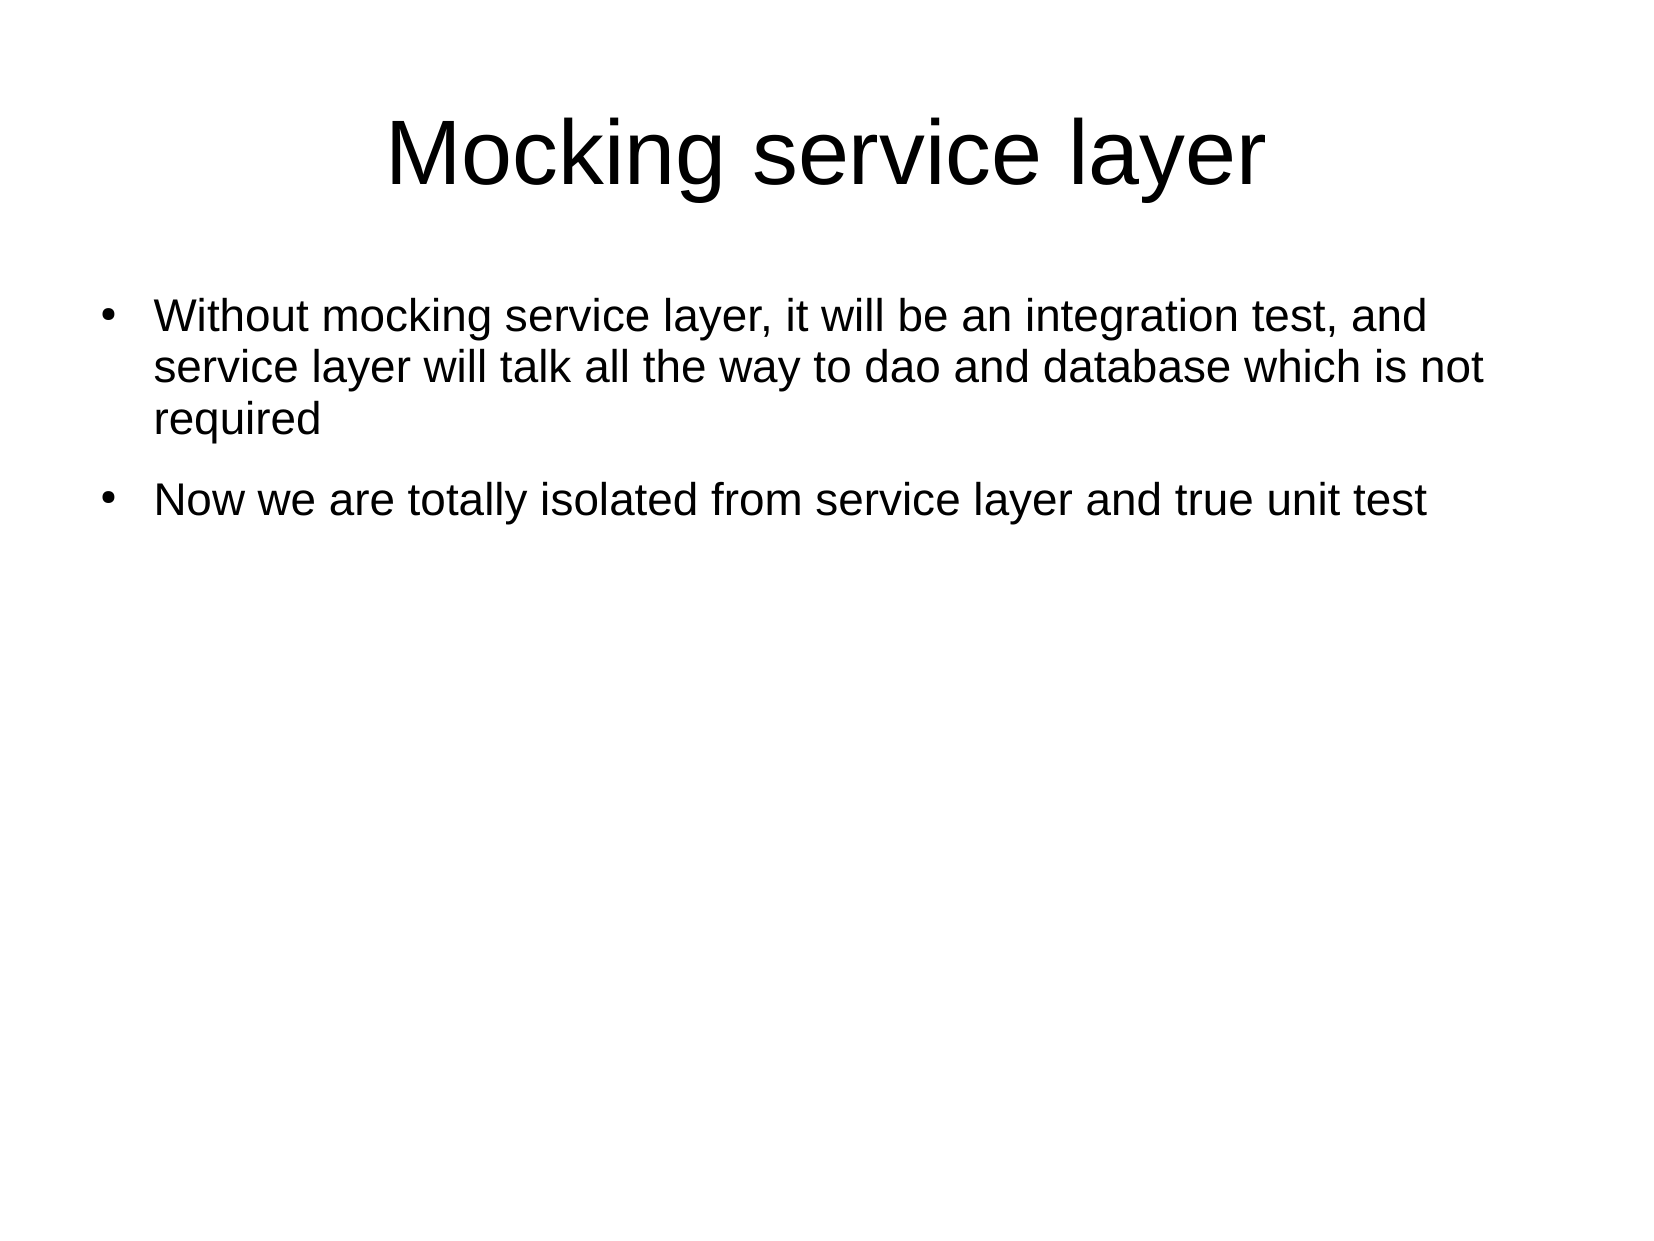

# Mocking service layer
Without mocking service layer, it will be an integration test, and service layer will talk all the way to dao and database which is not required
Now we are totally isolated from service layer and true unit test